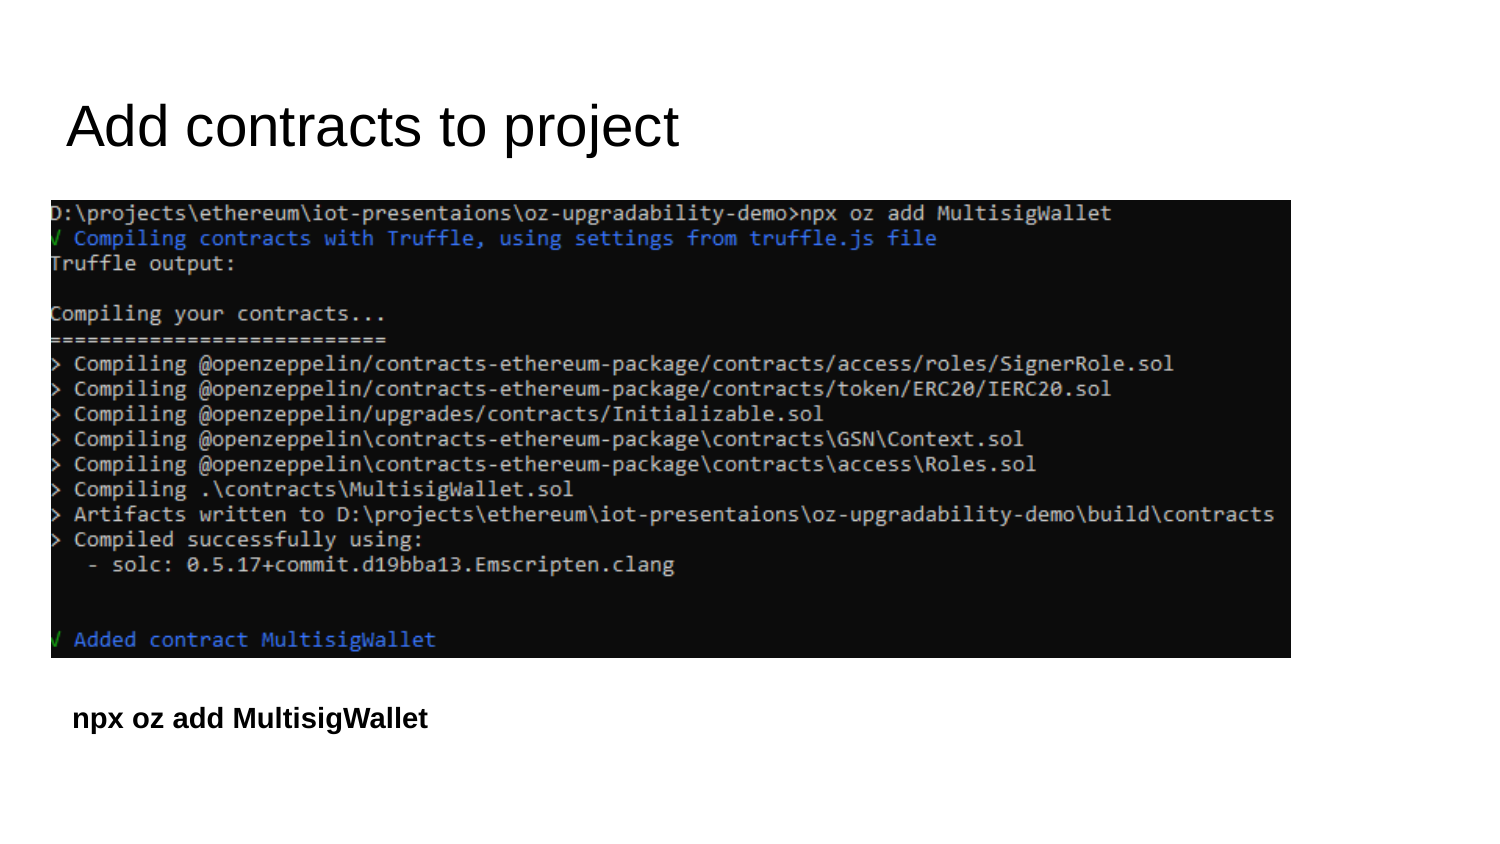

# Add contracts to project
npx oz add MultisigWallet